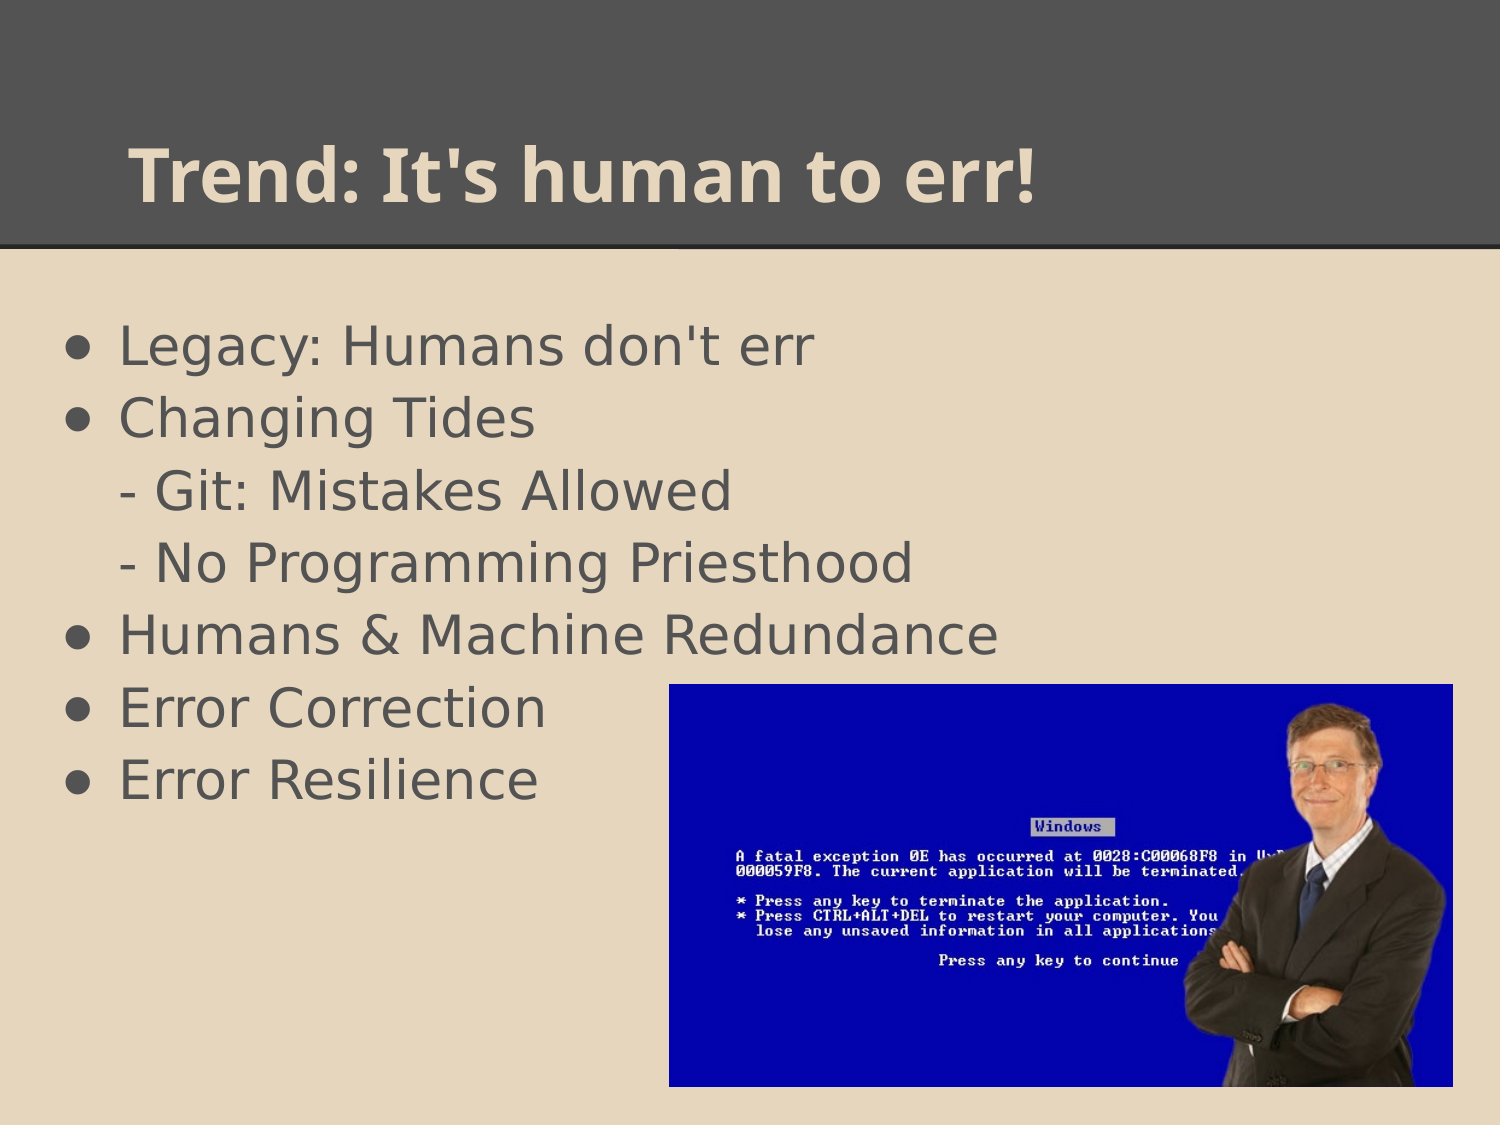

# Trend: It's human to err!
Legacy: Humans don't err
Changing Tides
- Git: Mistakes Allowed
- No Programming Priesthood
Humans & Machine Redundance
Error Correction
Error Resilience